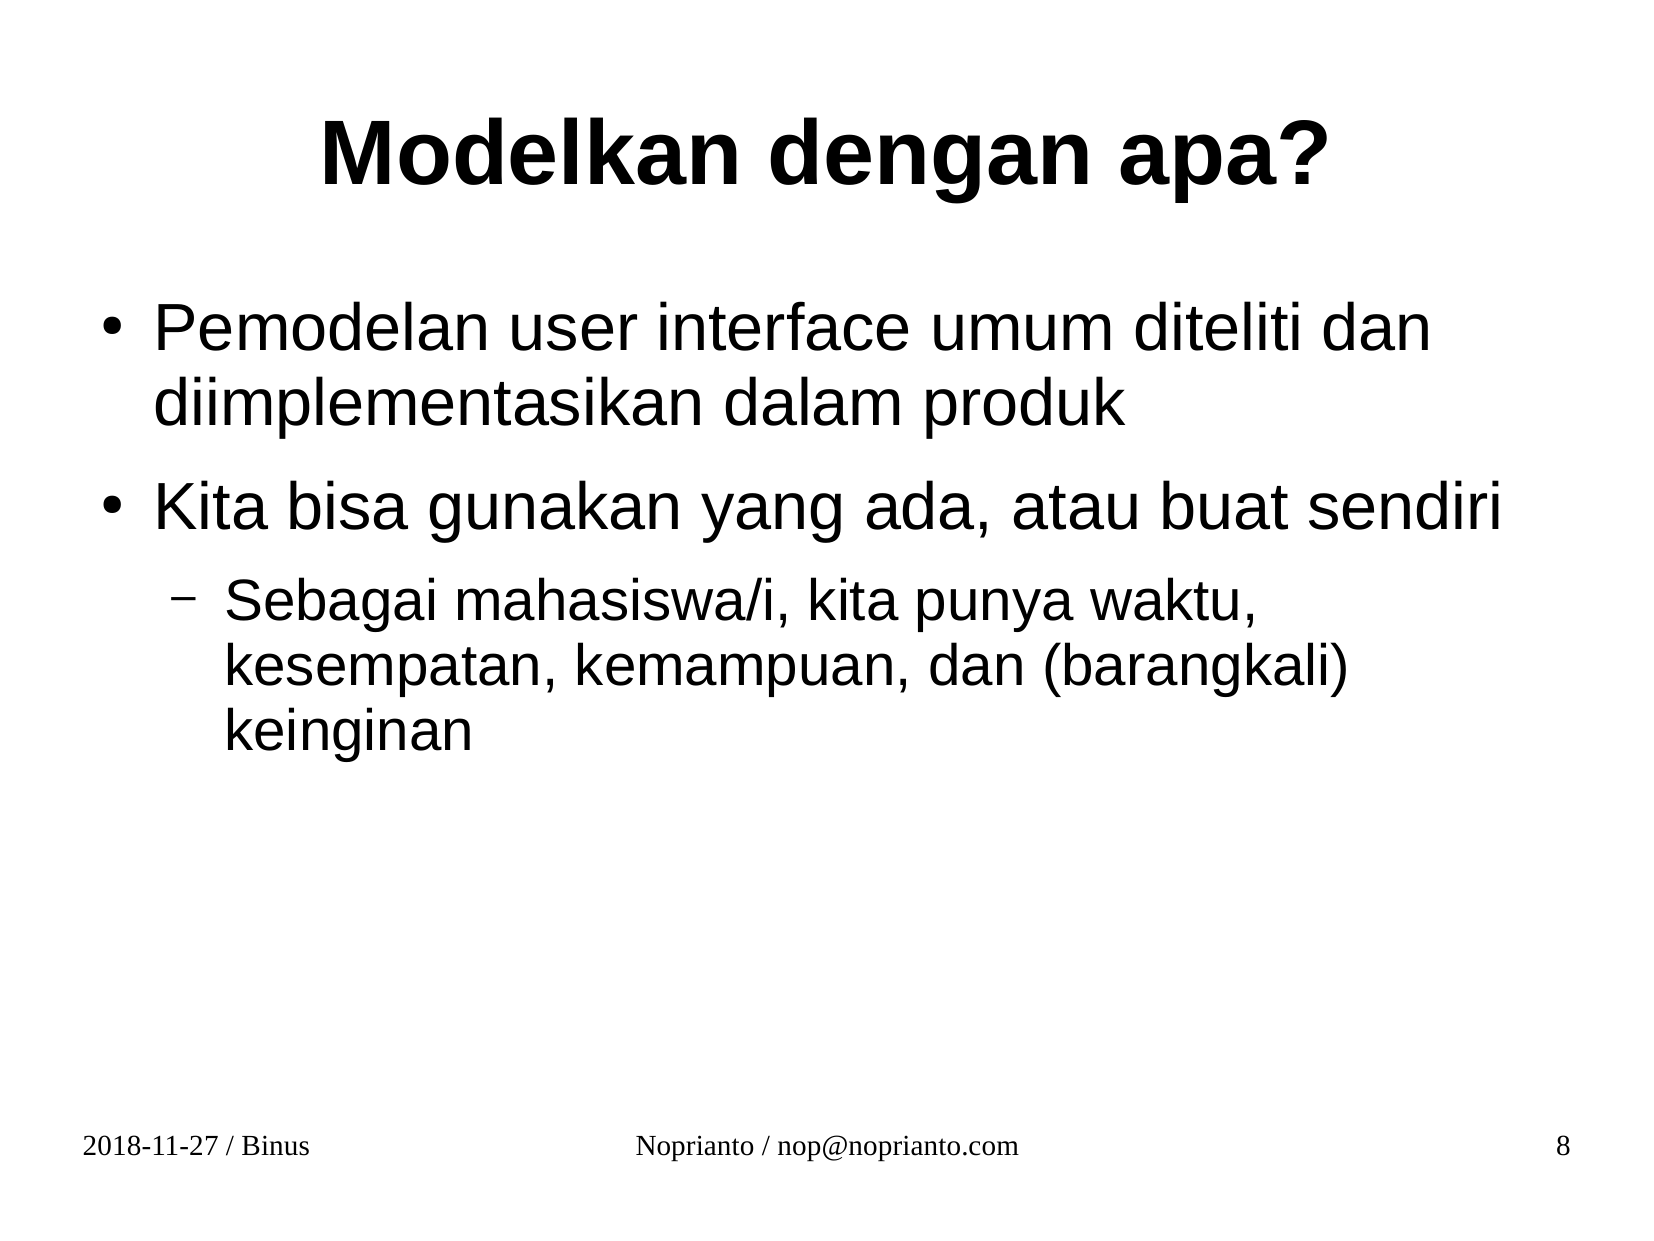

# Modelkan dengan apa?
Pemodelan user interface umum diteliti dan diimplementasikan dalam produk
Kita bisa gunakan yang ada, atau buat sendiri
Sebagai mahasiswa/i, kita punya waktu, kesempatan, kemampuan, dan (barangkali) keinginan
2018-11-27 / Binus
Noprianto / nop@noprianto.com
8